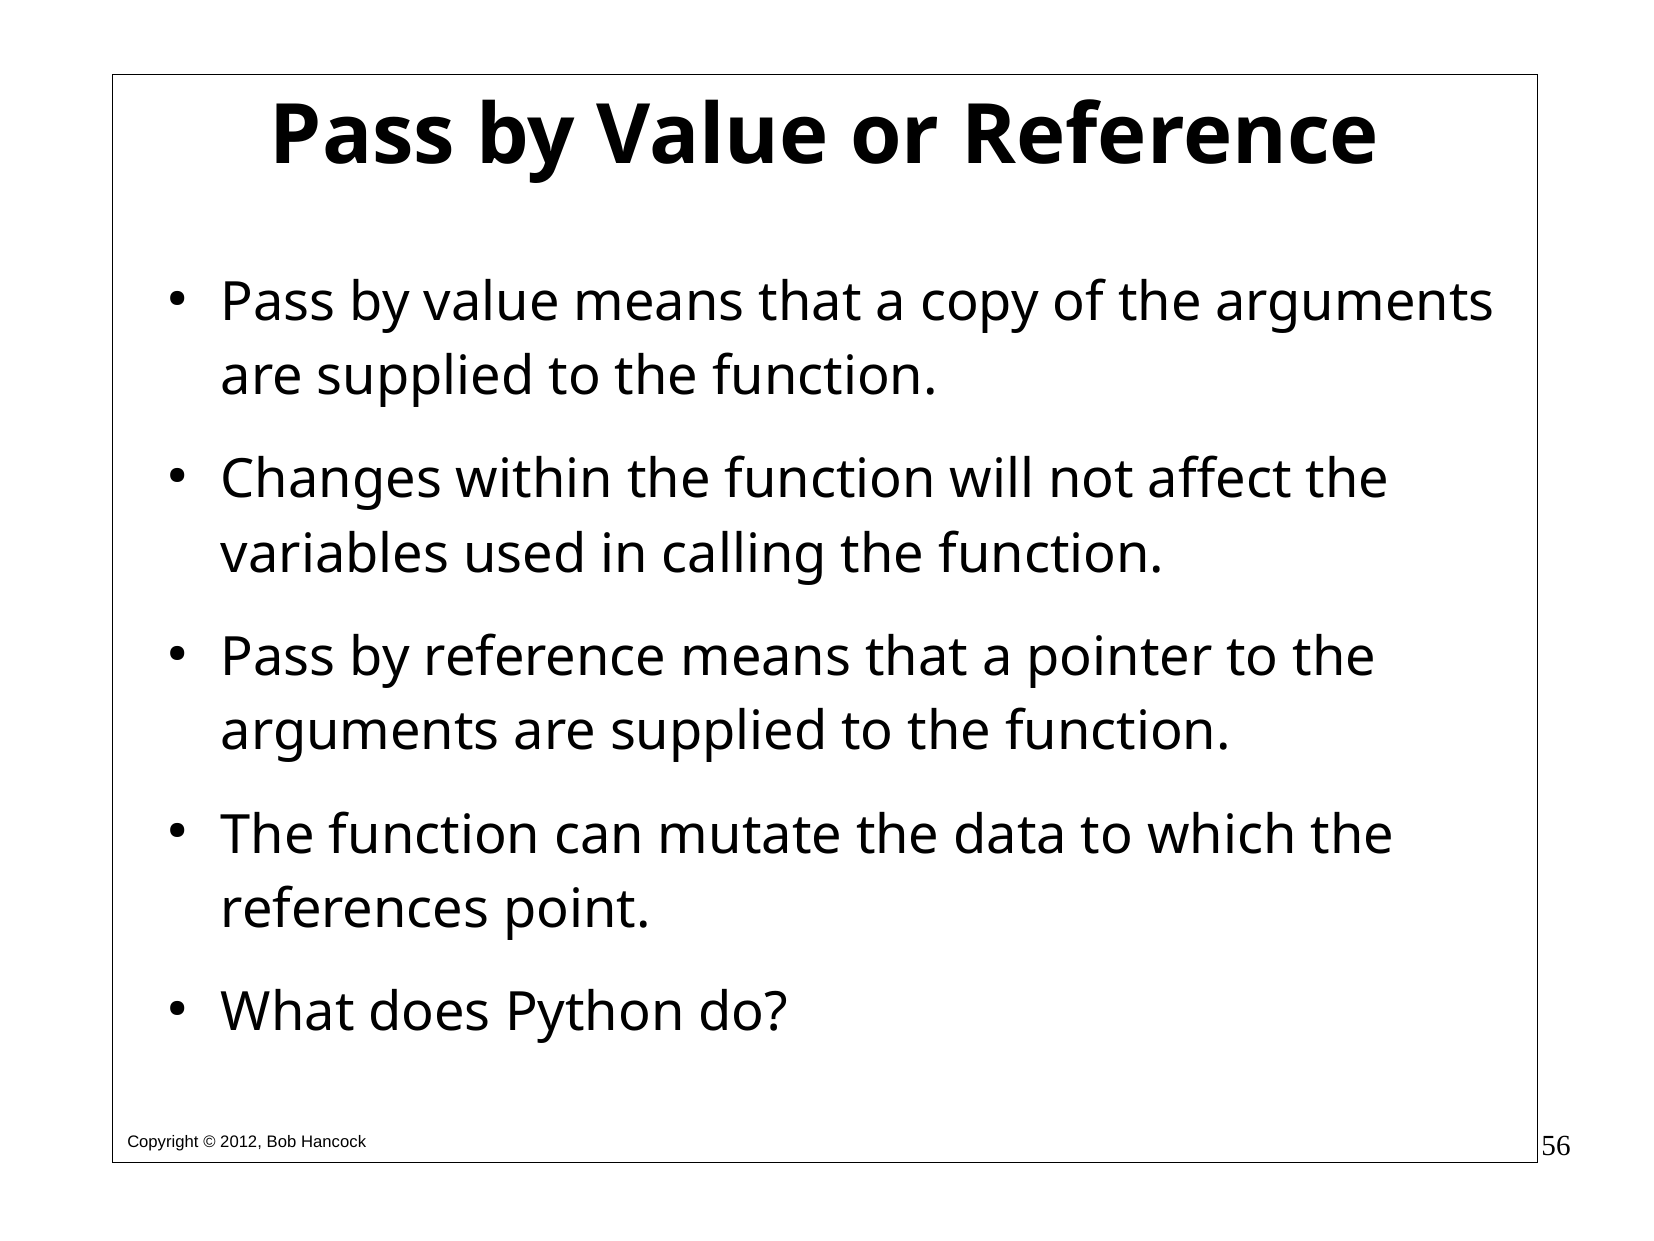

# Pass by Value or Reference
Pass by value means that a copy of the arguments are supplied to the function.
Changes within the function will not affect the variables used in calling the function.
Pass by reference means that a pointer to the arguments are supplied to the function.
The function can mutate the data to which the references point.
What does Python do?
Copyright © 2012, Bob Hancock
56